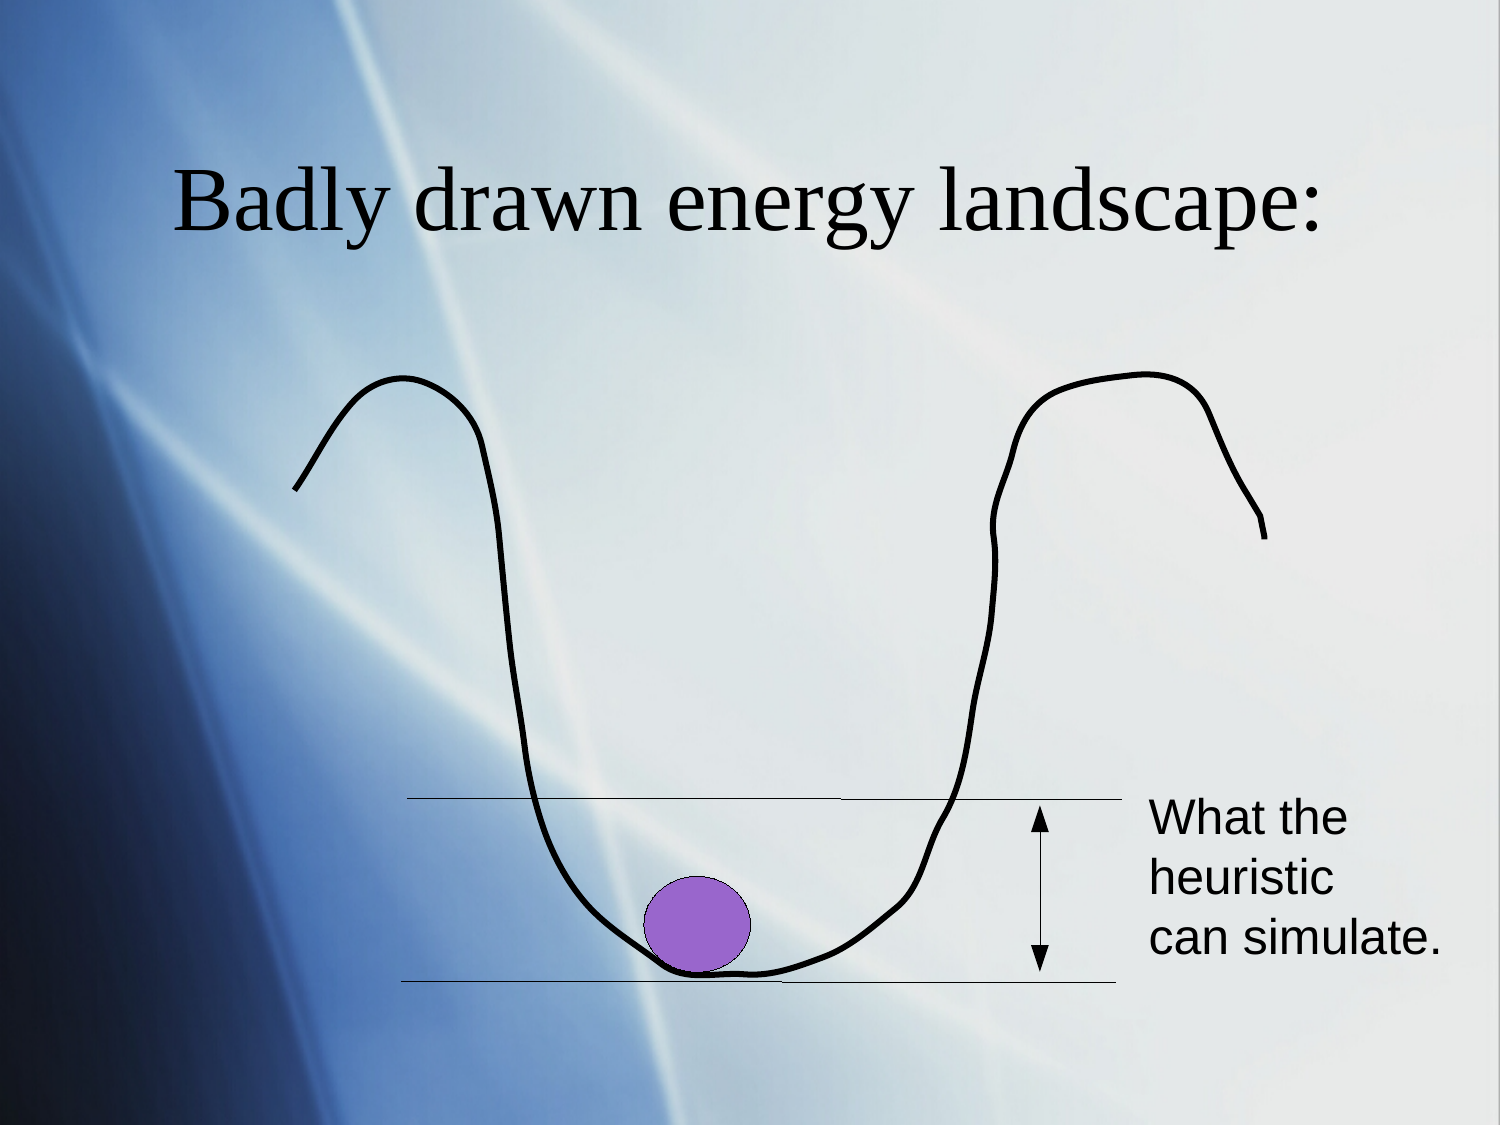

# Badly drawn energy landscape:
What the
heuristic
can simulate.